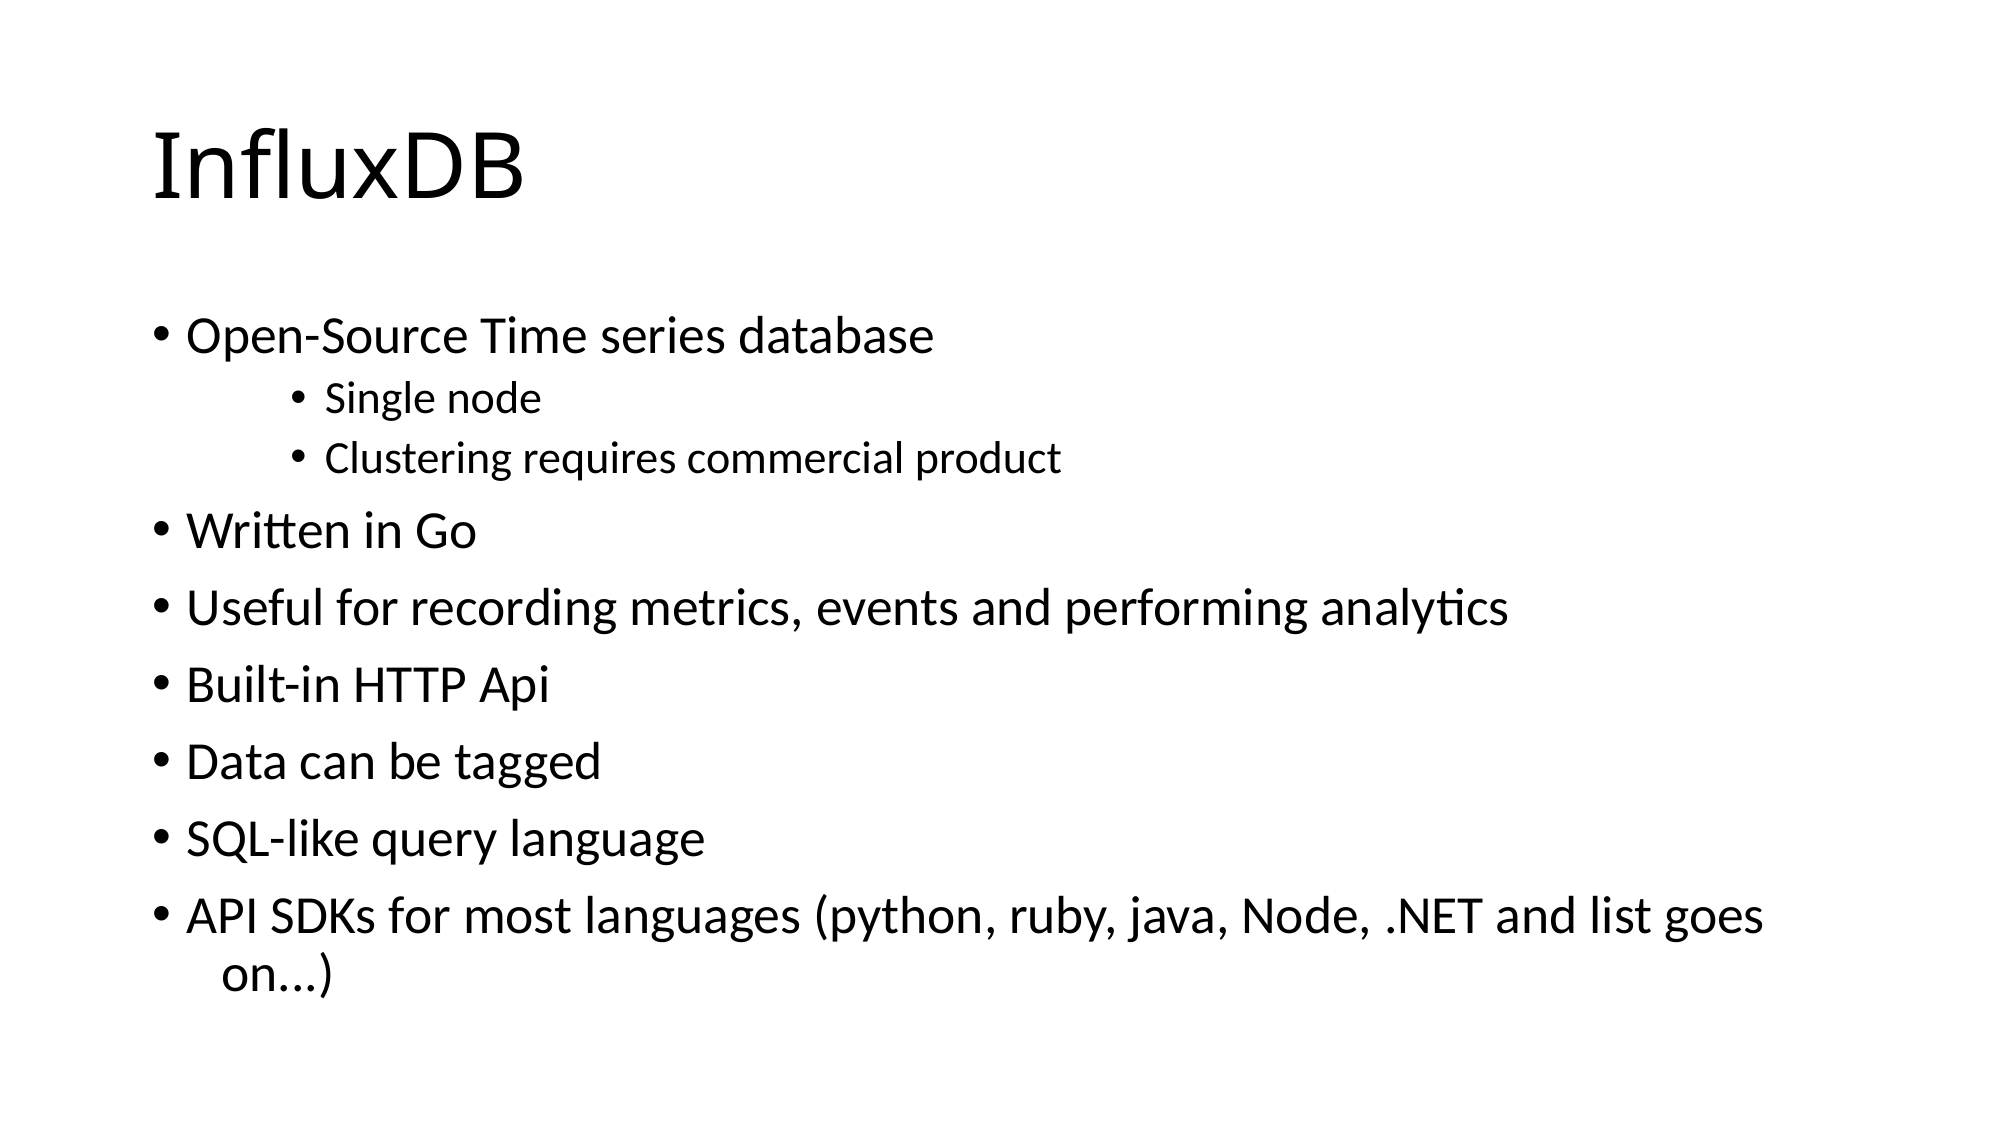

# InfluxDB
Open-Source Time series database
Single node
Clustering requires commercial product
Written in Go
Useful for recording metrics, events and performing analytics
Built-in HTTP Api
Data can be tagged
SQL-like query language
API SDKs for most languages (python, ruby, java, Node, .NET and list goes on...)